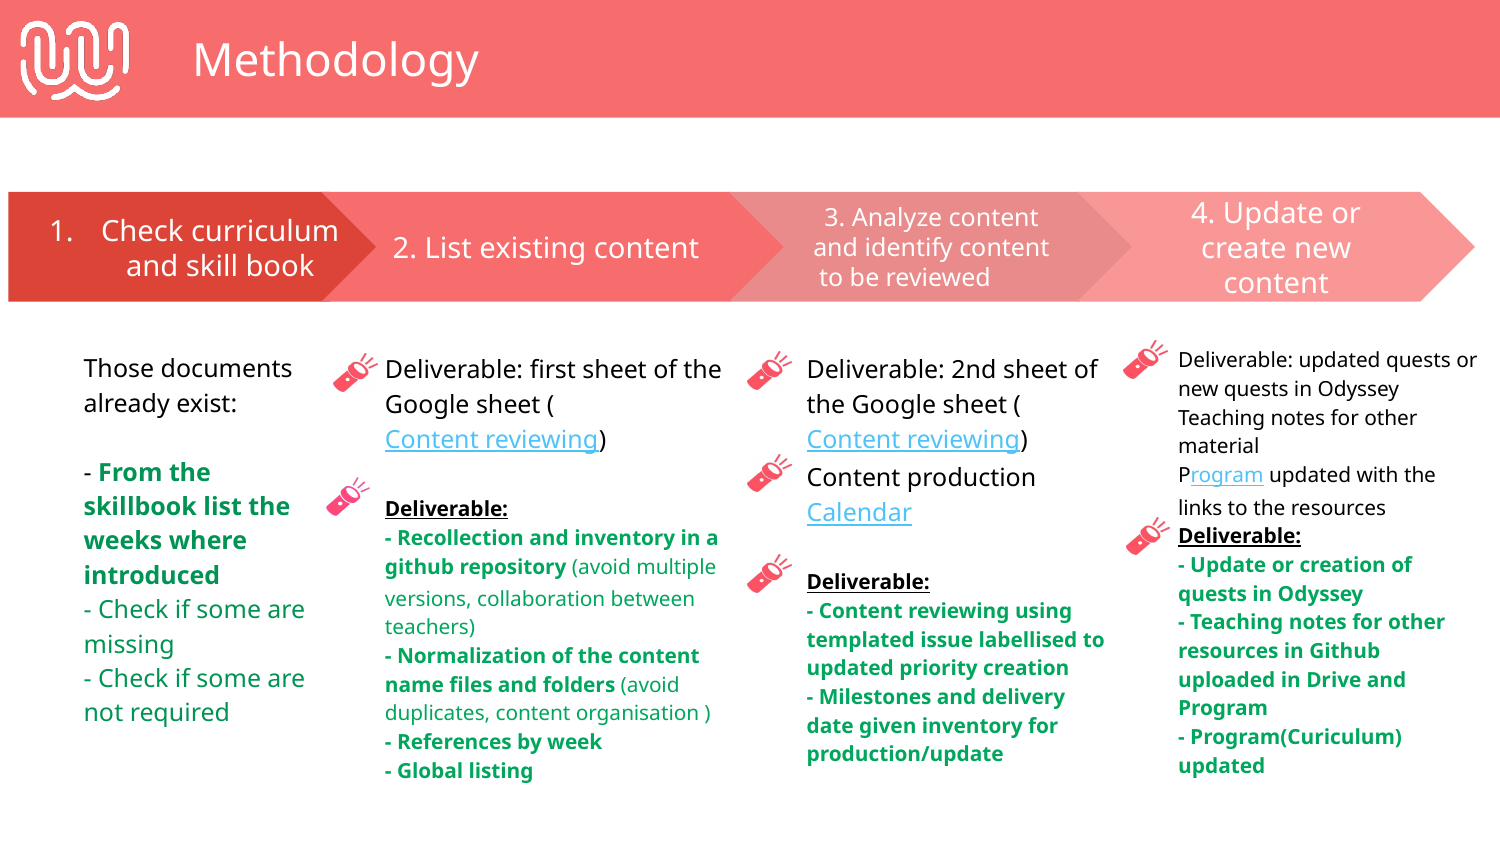

# Methodology
Check curriculum and skill book
Those documents already exist:
- From the skillbook list the weeks where introduced
- Check if some are missing
- Check if some are not required
2. List existing content
Deliverable: first sheet of the Google sheet (Content reviewing)
Deliverable:
- Recollection and inventory in a github repository (avoid multiple versions, collaboration between teachers)
- Normalization of the content name files and folders (avoid duplicates, content organisation )
- References by week
- Global listing
3. Analyze content and identify content to be reviewed
Deliverable: 2nd sheet of the Google sheet (Content reviewing)
Content production Calendar
Deliverable:
- Content reviewing using templated issue labellised to updated priority creation
- Milestones and delivery date given inventory for production/update
4. Update or create new content
Deliverable: updated quests or new quests in Odyssey
Teaching notes for other material
Program updated with the links to the resources
Deliverable:
- Update or creation of quests in Odyssey
- Teaching notes for other resources in Github
uploaded in Drive and Program
- Program(Curiculum) updated